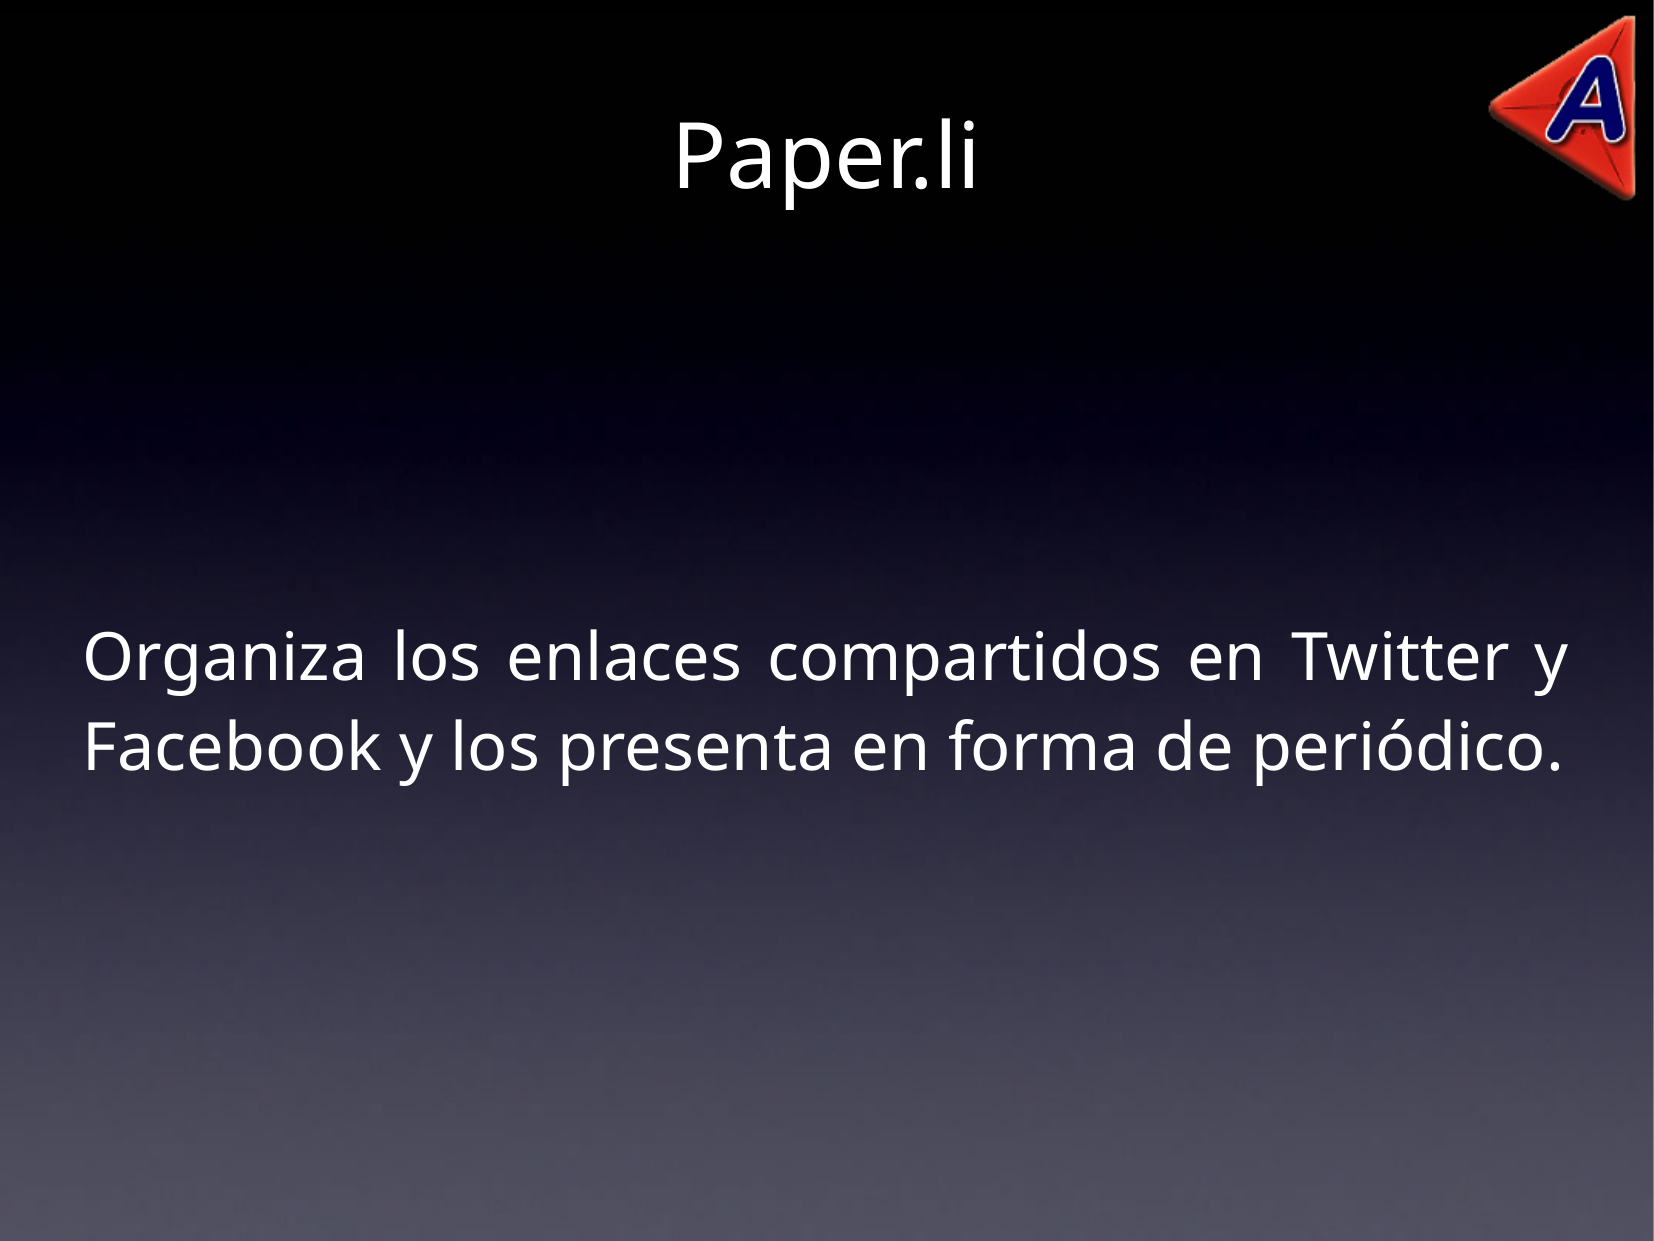

Paper.li
# Organiza los enlaces compartidos en Twitter y Facebook y los presenta en forma de periódico.